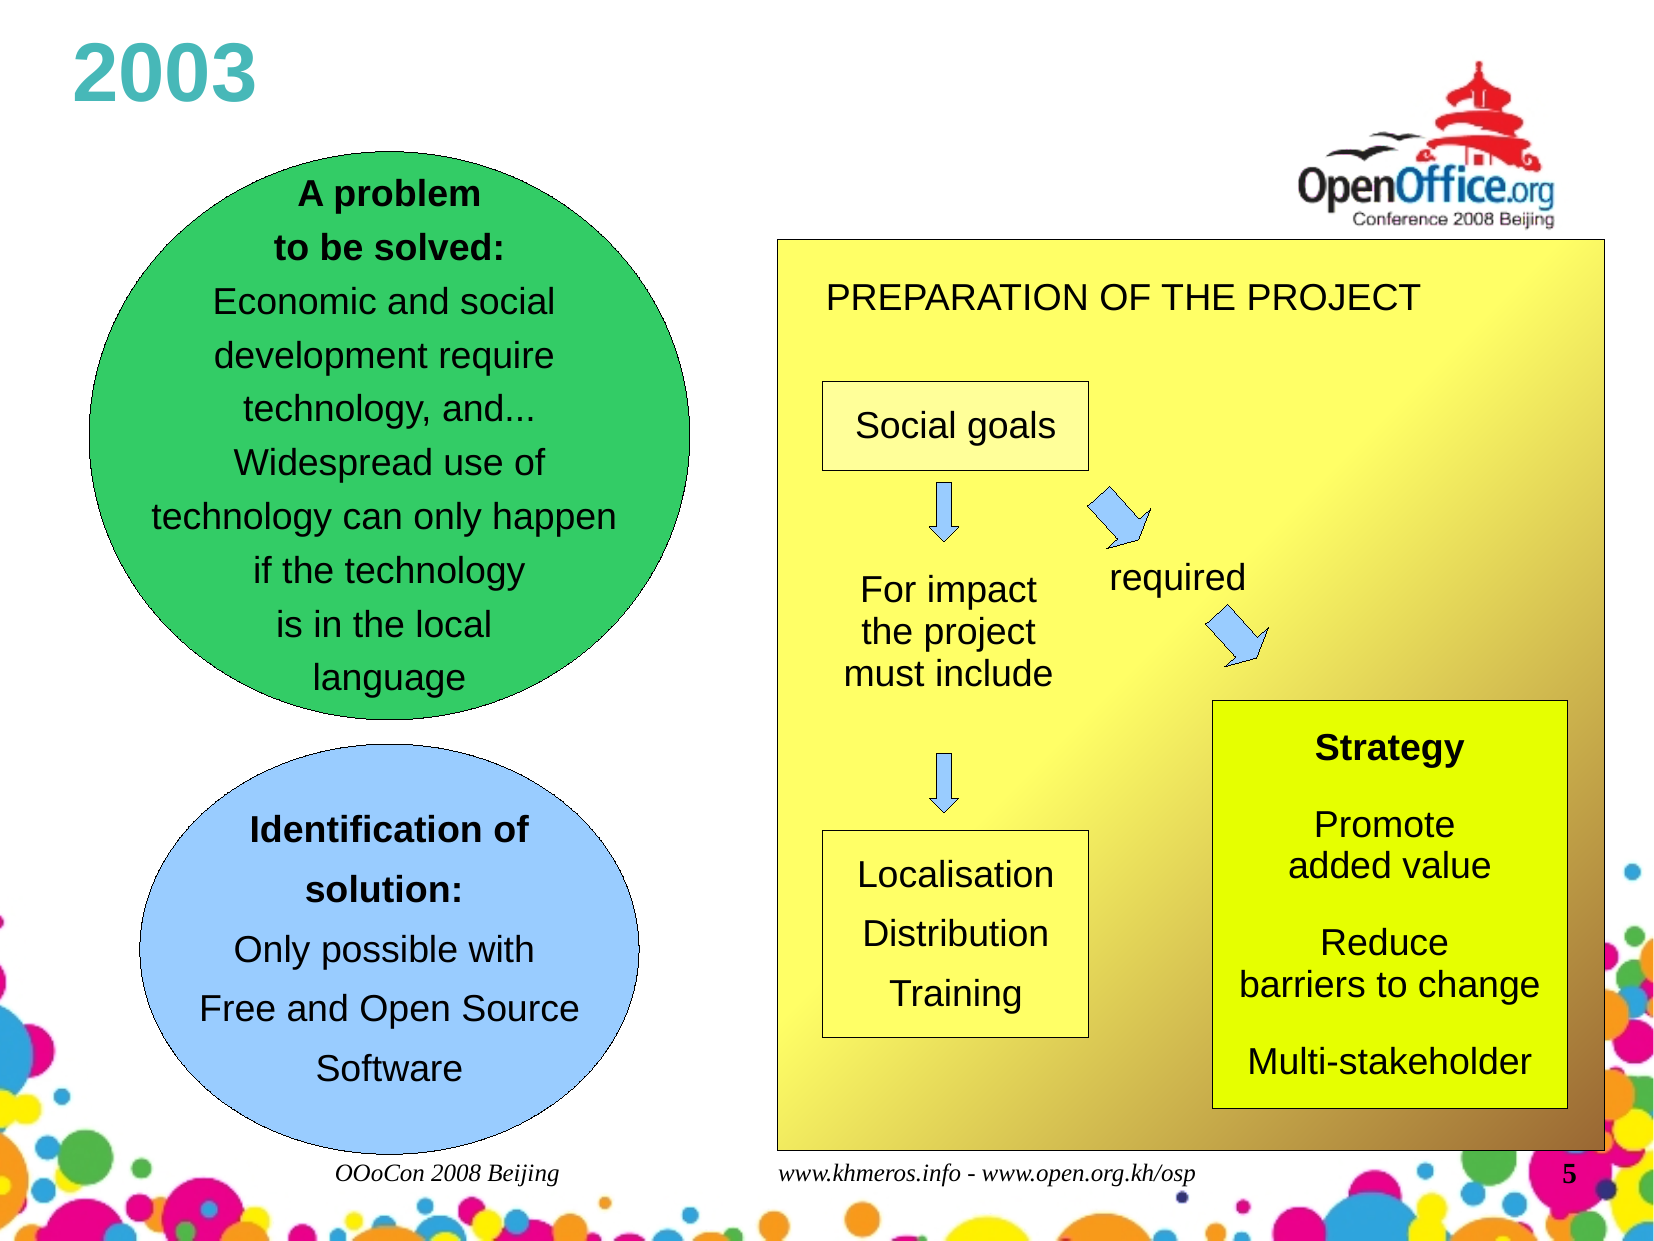

2003
A problem
to be solved:
Economic and social
development require
technology, and...
Widespread use of
technology can only happen
if the technology
is in the local
language
PREPARATION OF THE PROJECT
Social goals
required
For impact
the project
must include
Strategy
Promote
added value
Reduce
barriers to change
Multi-stakeholder
Identification of
solution:
Only possible with
Free and Open Source
Software
Localisation
Distribution
Training
5
OOoCon 2008 Beijing www.khmeros.info - www.open.org.kh/osp